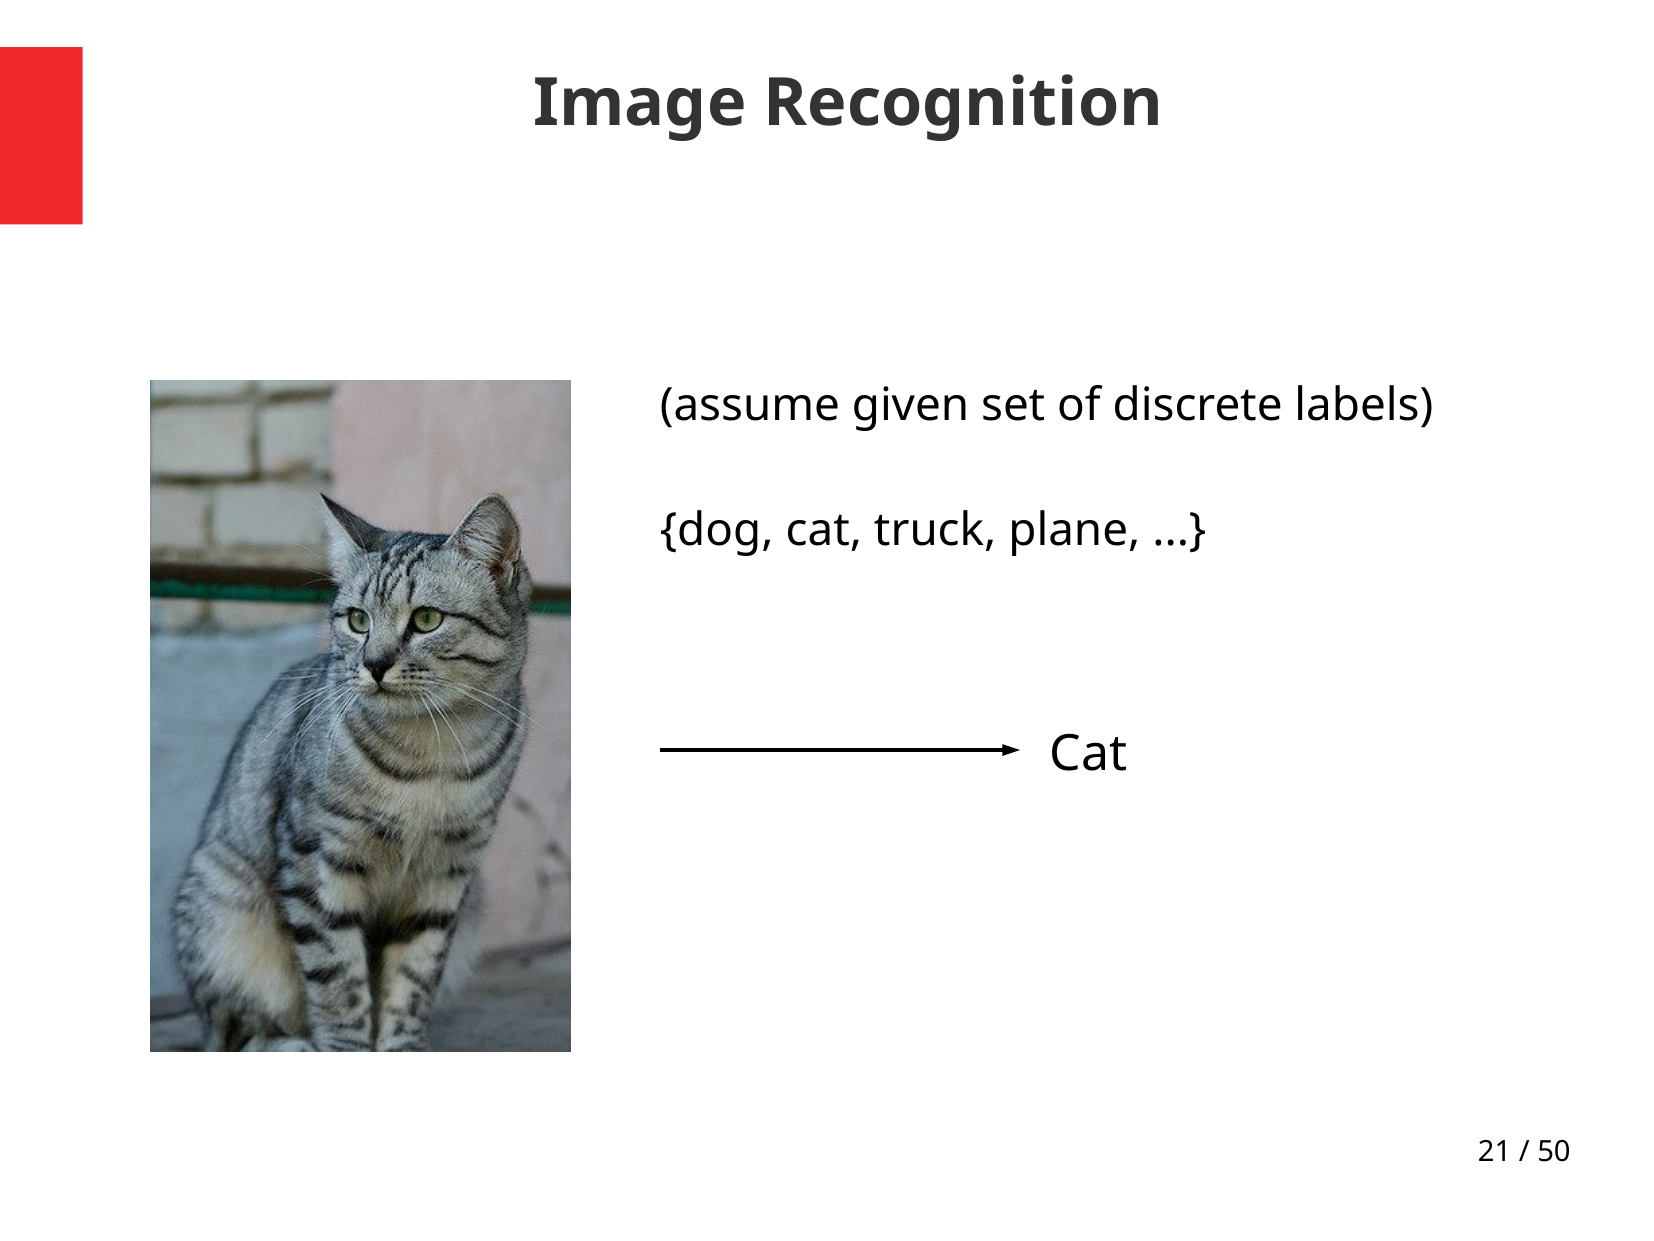

# Image Recognition
(assume given set of discrete labels)
{dog, cat, truck, plane, ...}
Cat
21